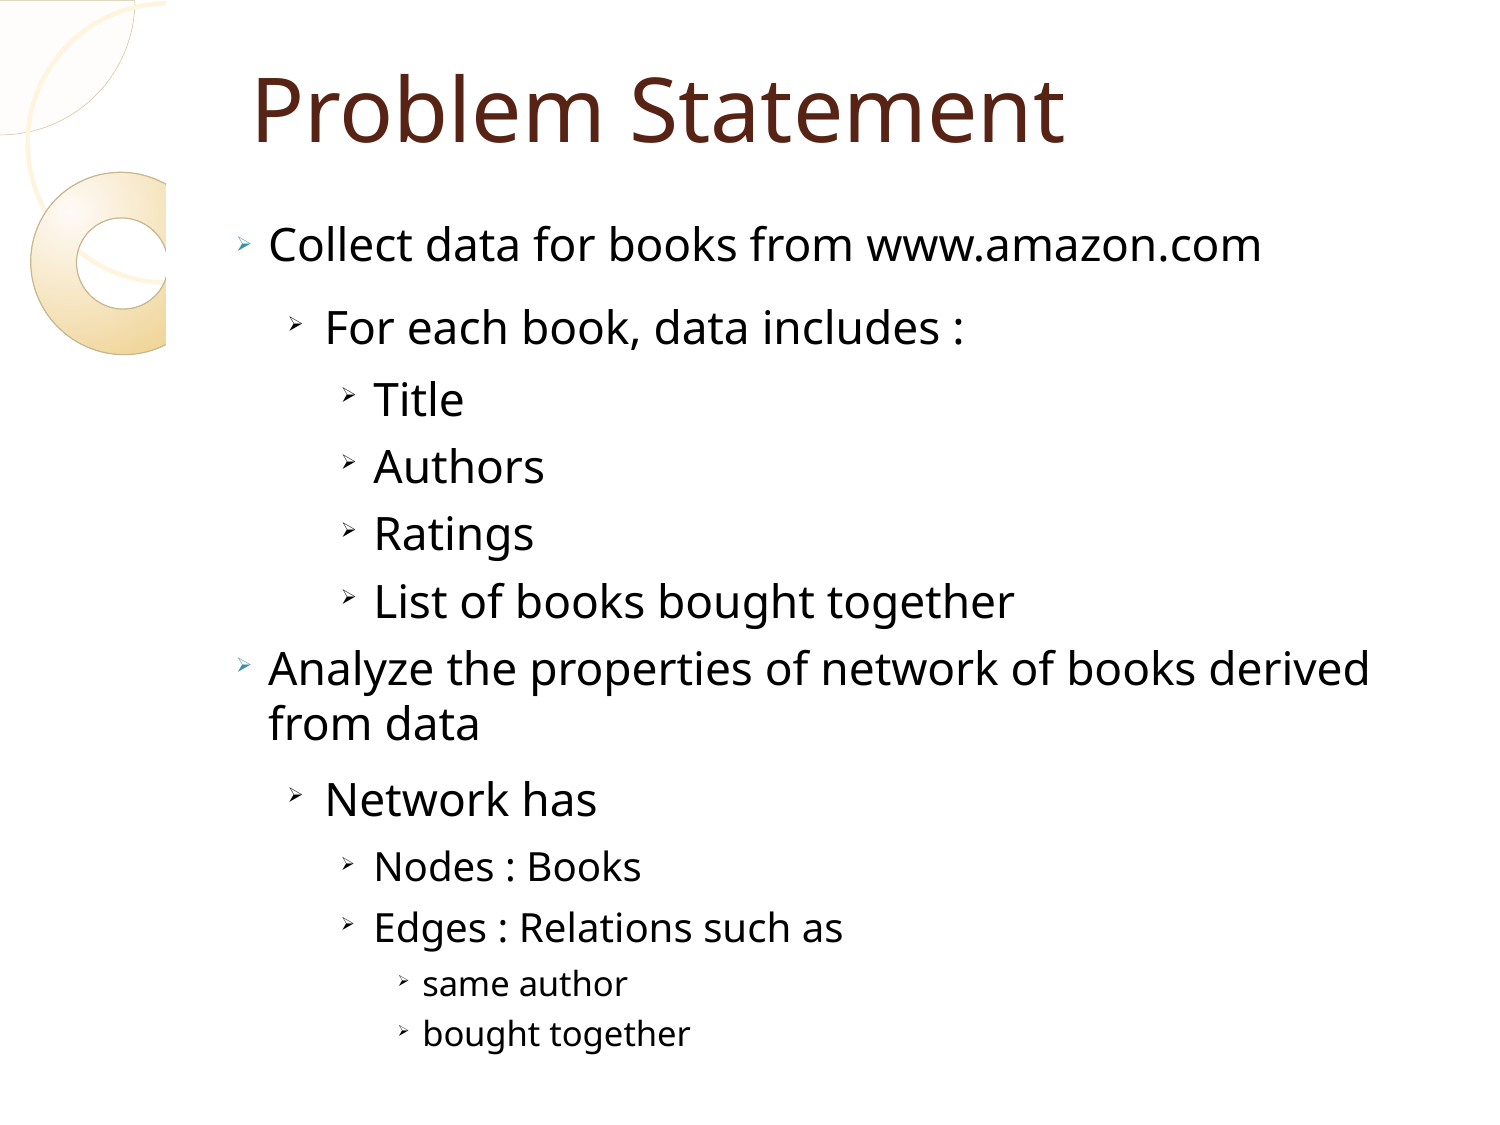

# Problem Statement
Collect data for books from www.amazon.com
For each book, data includes :
Title
Authors
Ratings
List of books bought together
Analyze the properties of network of books derived from data
Network has
Nodes : Books
Edges : Relations such as
same author
bought together